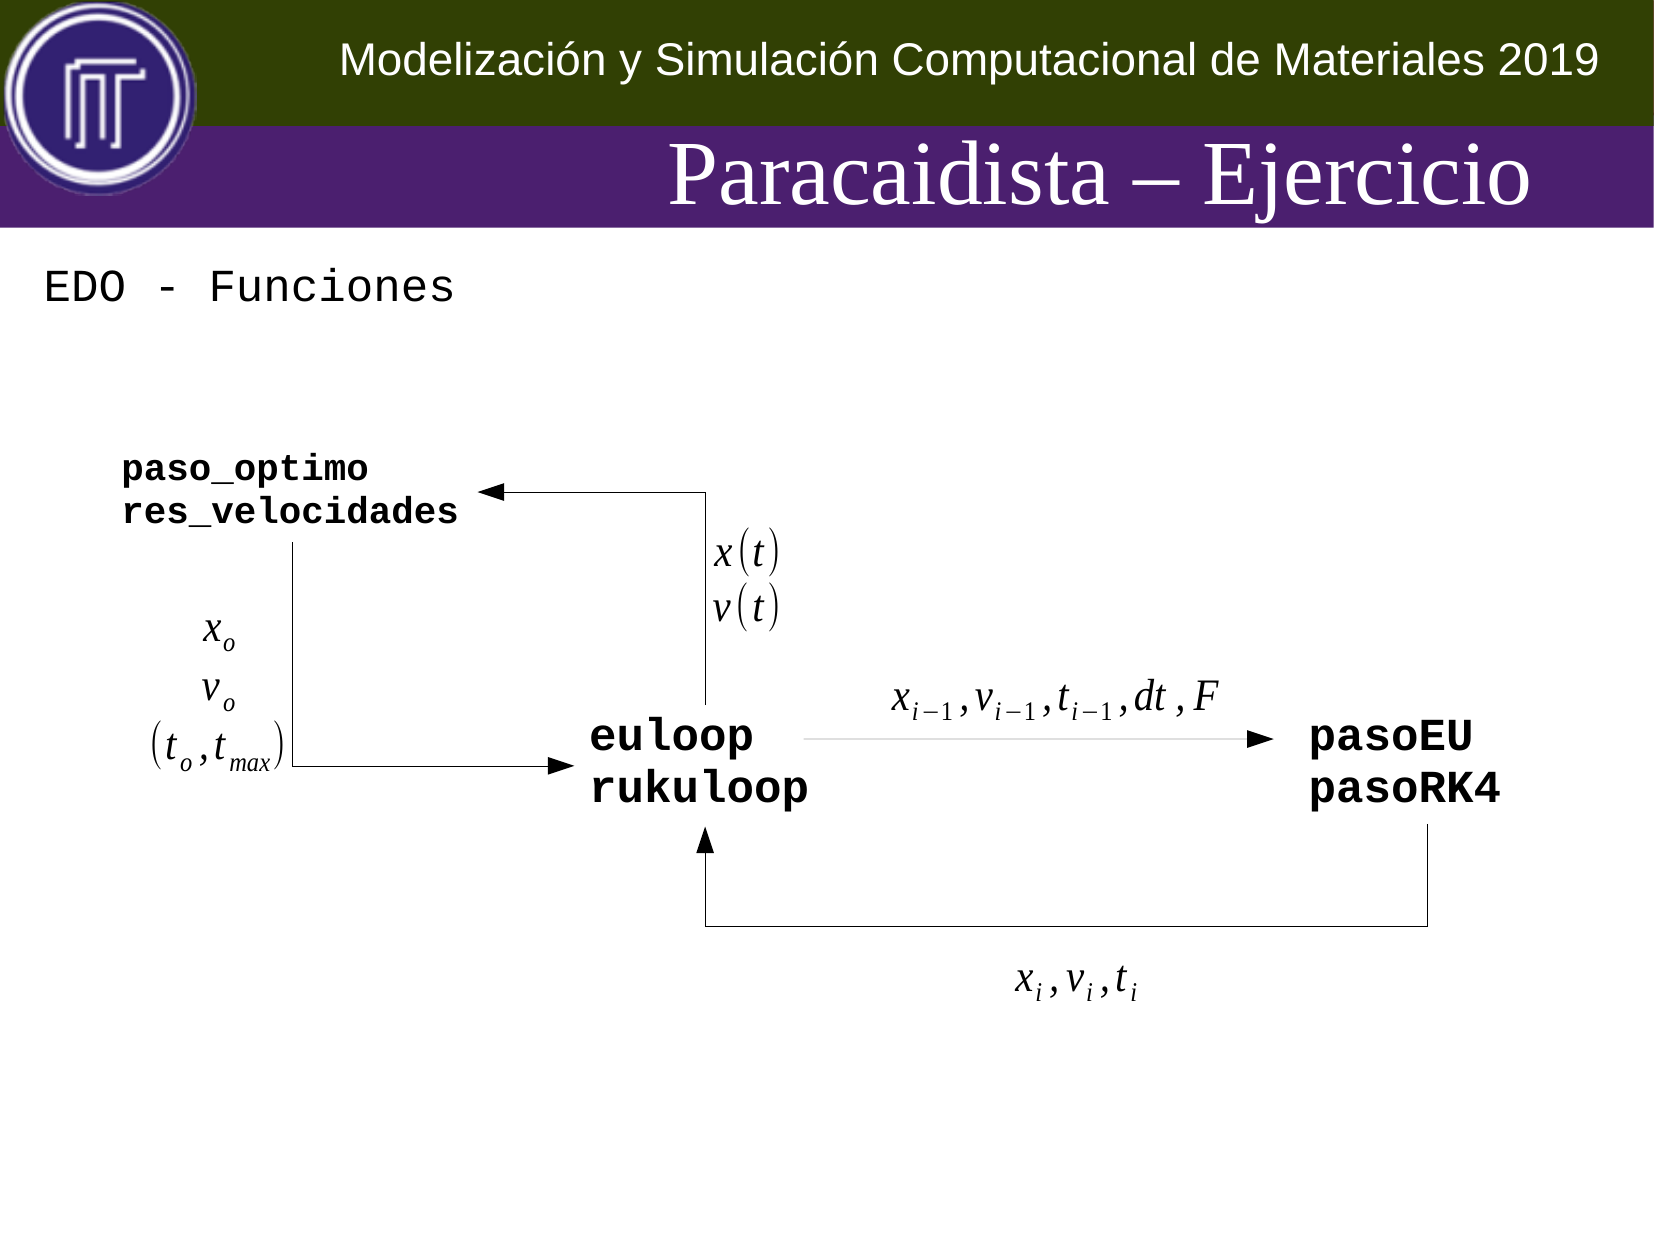

Paracaidista – Ejercicio
EDO - Funciones
paso_optimo
res_velocidades
euloop
rukuloop
pasoEU
pasoRK4